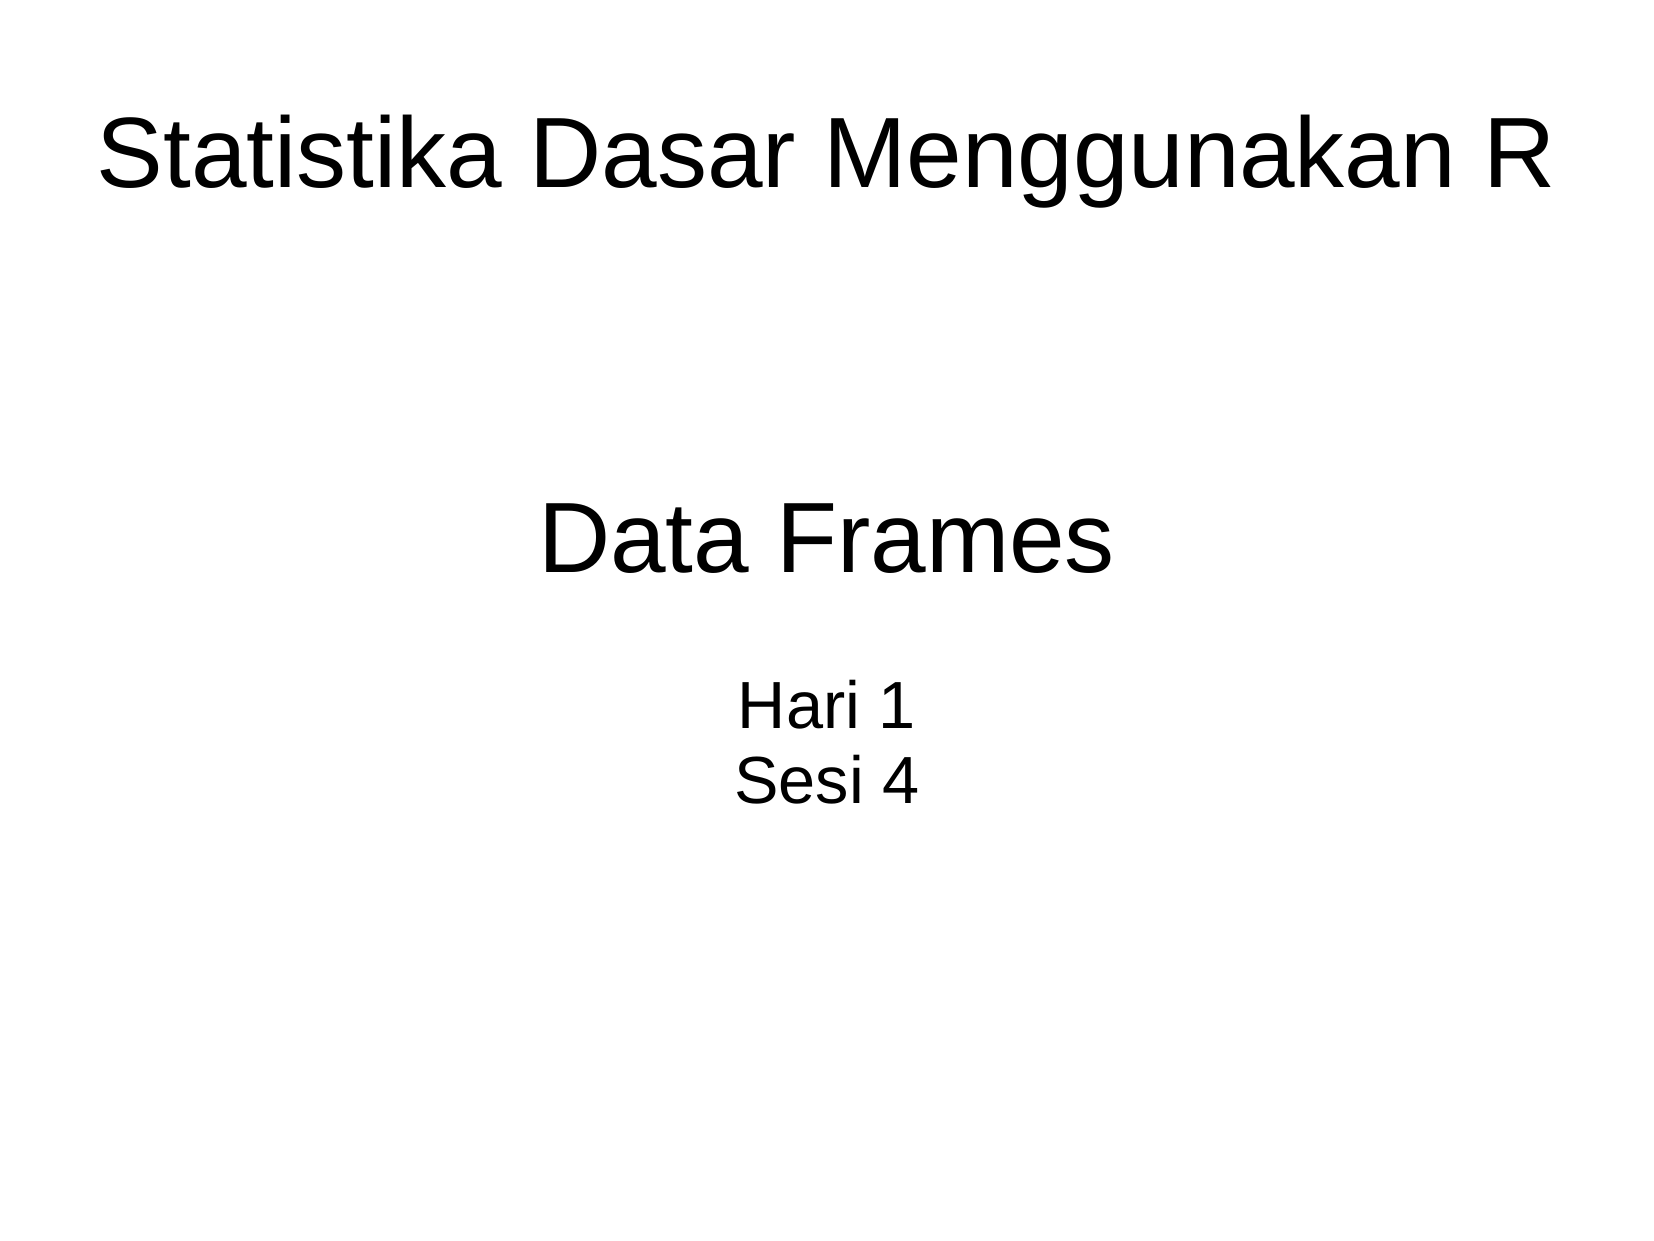

# Statistika Dasar Menggunakan R
Data Frames
Hari 1
Sesi 4